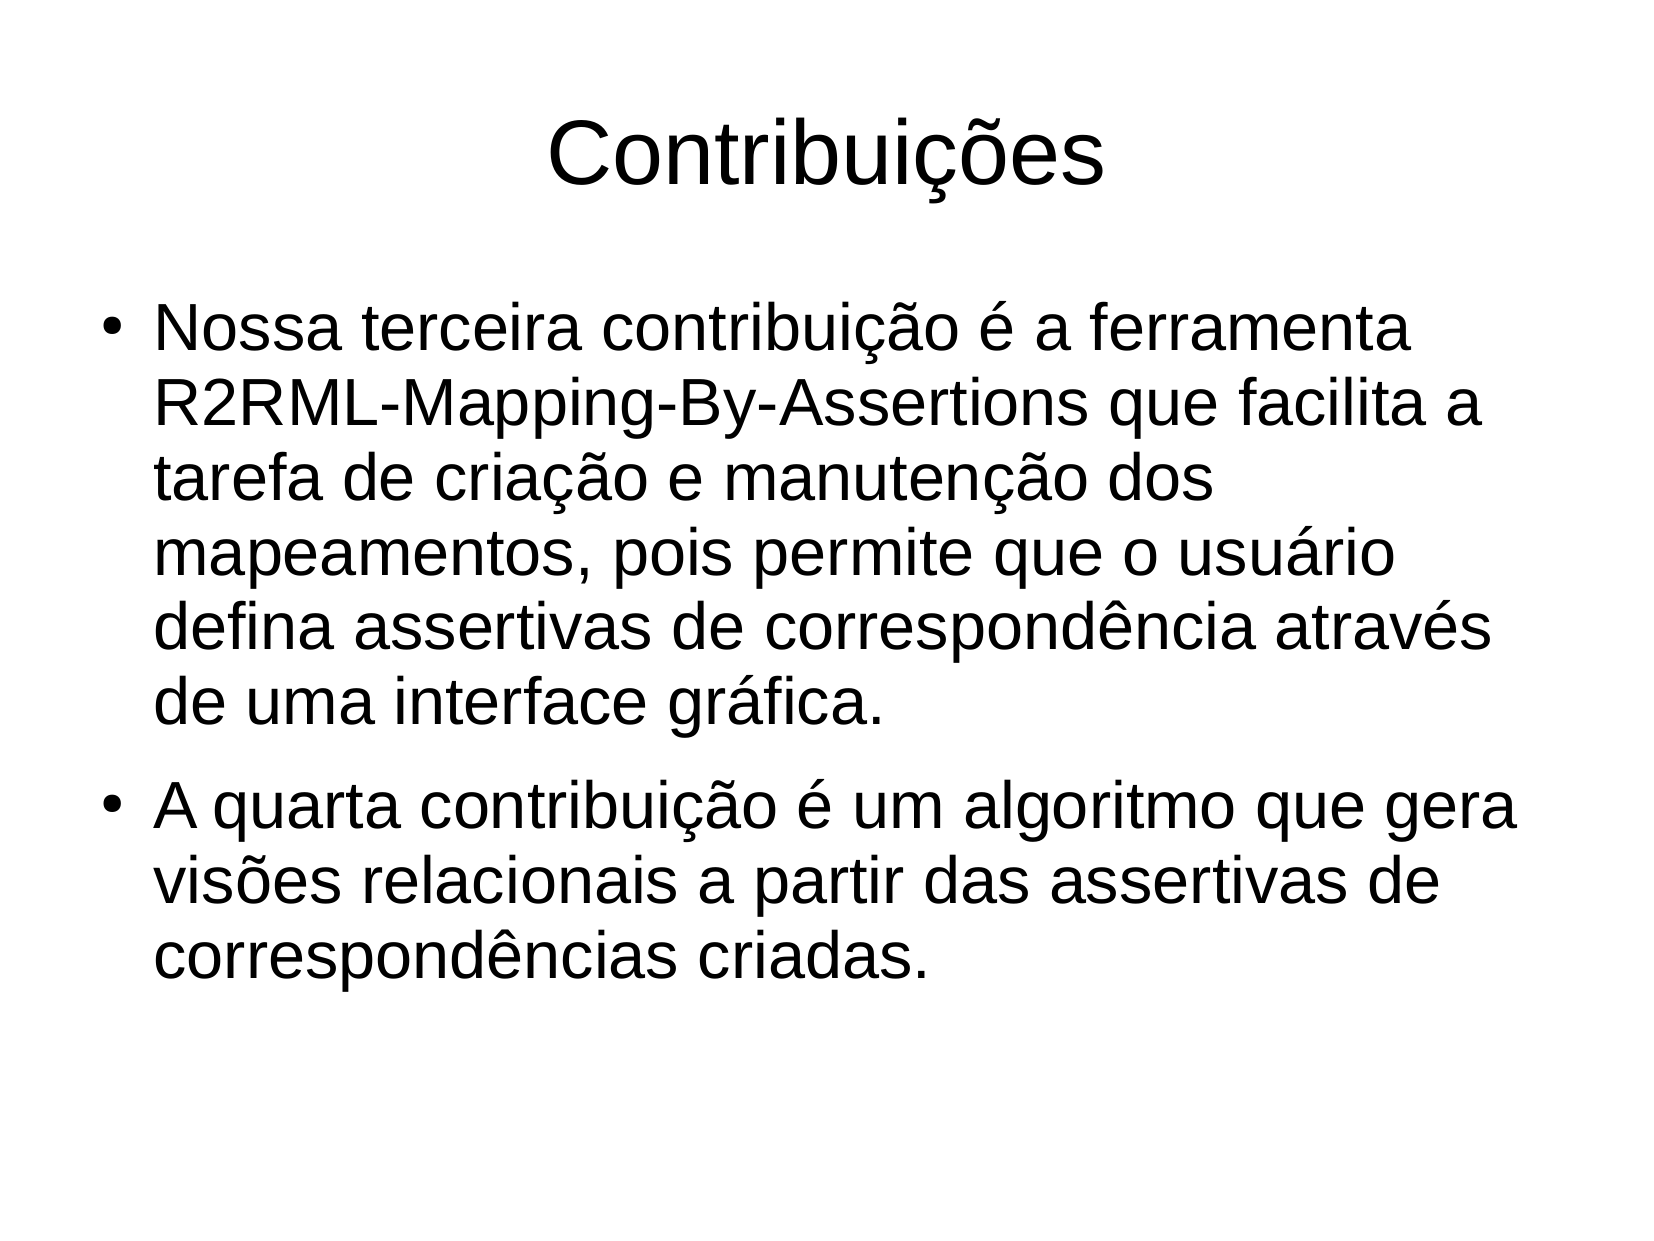

# Contribuições
Nossa terceira contribuição é a ferramenta R2RML-Mapping-By-Assertions que facilita a tarefa de criação e manutenção dos mapeamentos, pois permite que o usuário defina assertivas de correspondência através de uma interface gráfica.
A quarta contribuição é um algoritmo que gera visões relacionais a partir das assertivas de correspondências criadas.